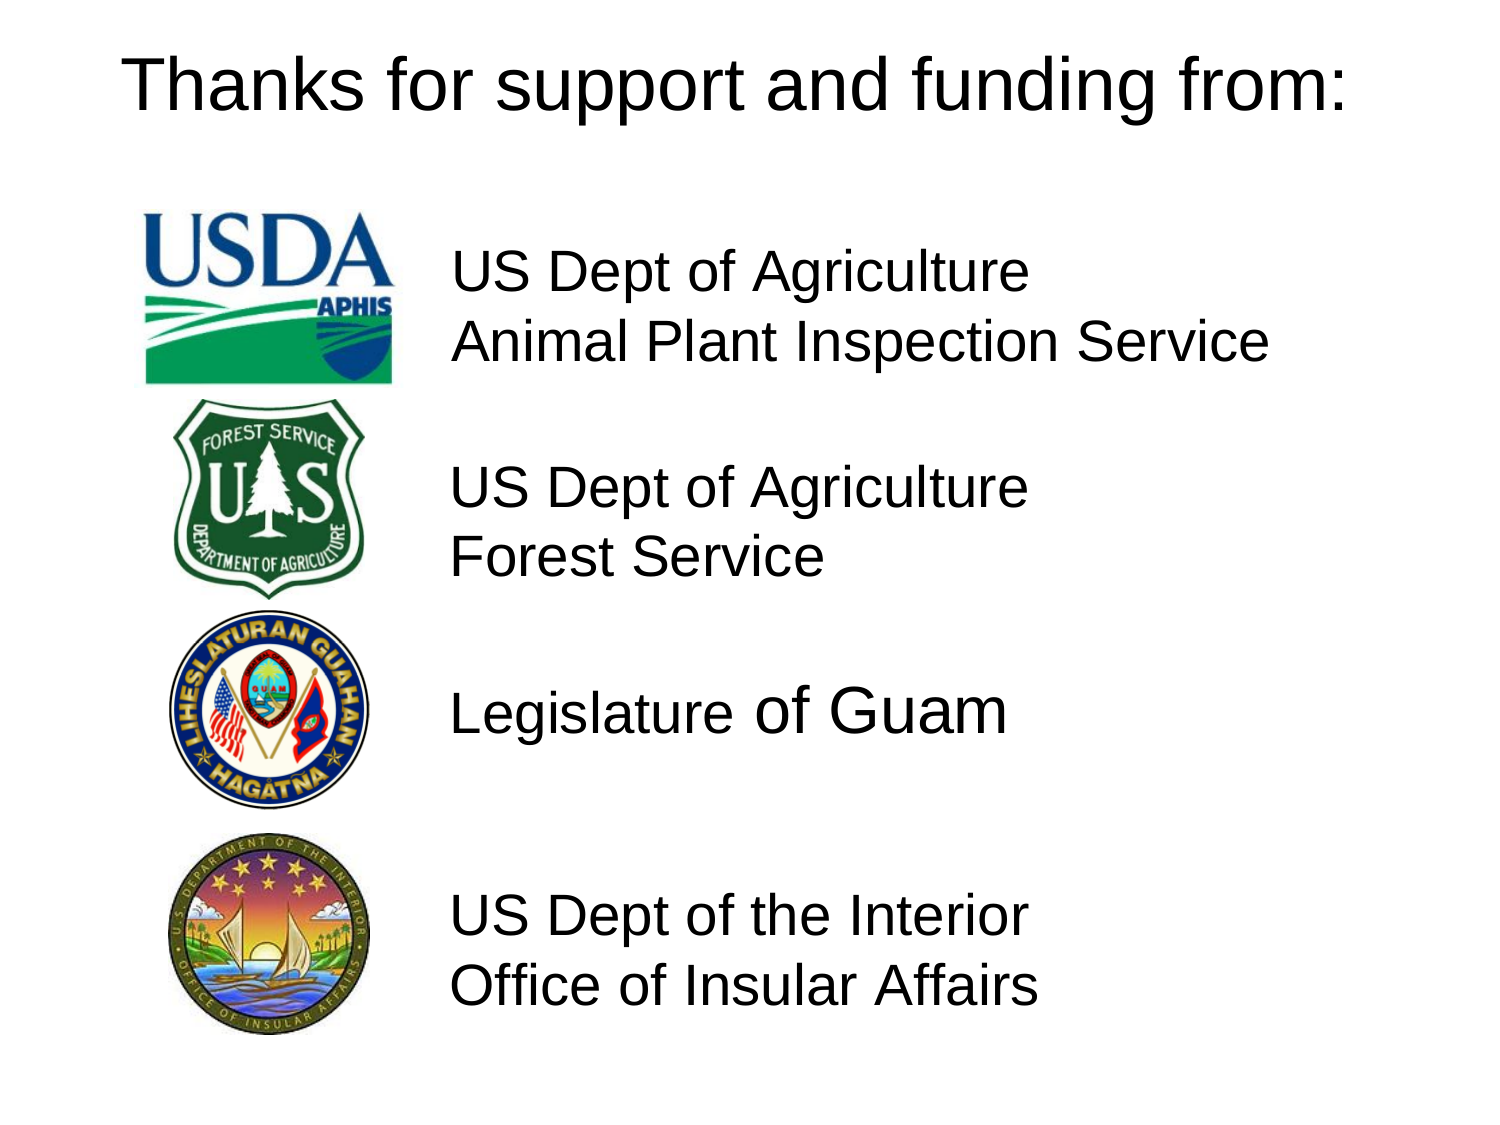

Thanks for support and funding from:
US Dept of Agriculture
Animal Plant Inspection Service
US Dept of Agriculture
Forest Service
Legislature of Guam
US Dept of the Interior
Office of Insular Affairs